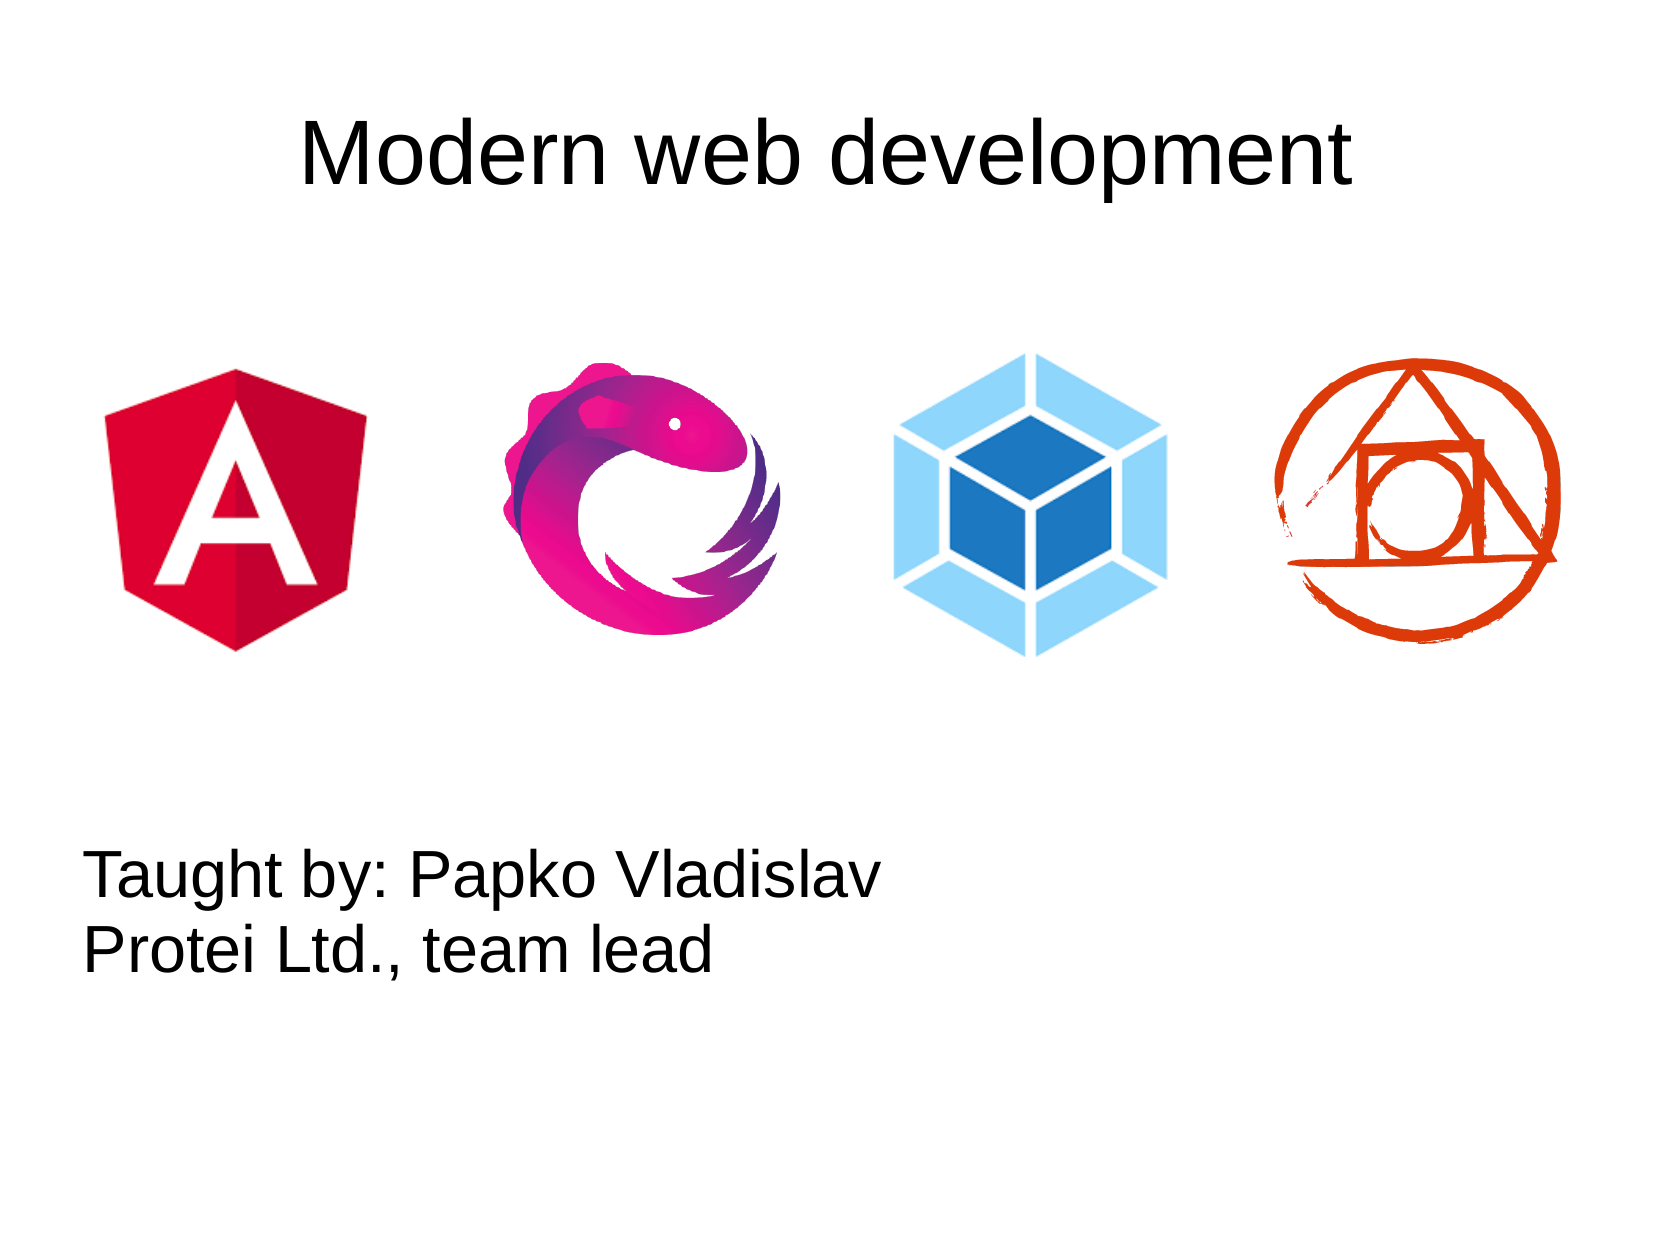

# Modern web development
Taught by: Papko Vladislav
Protei Ltd., team lead